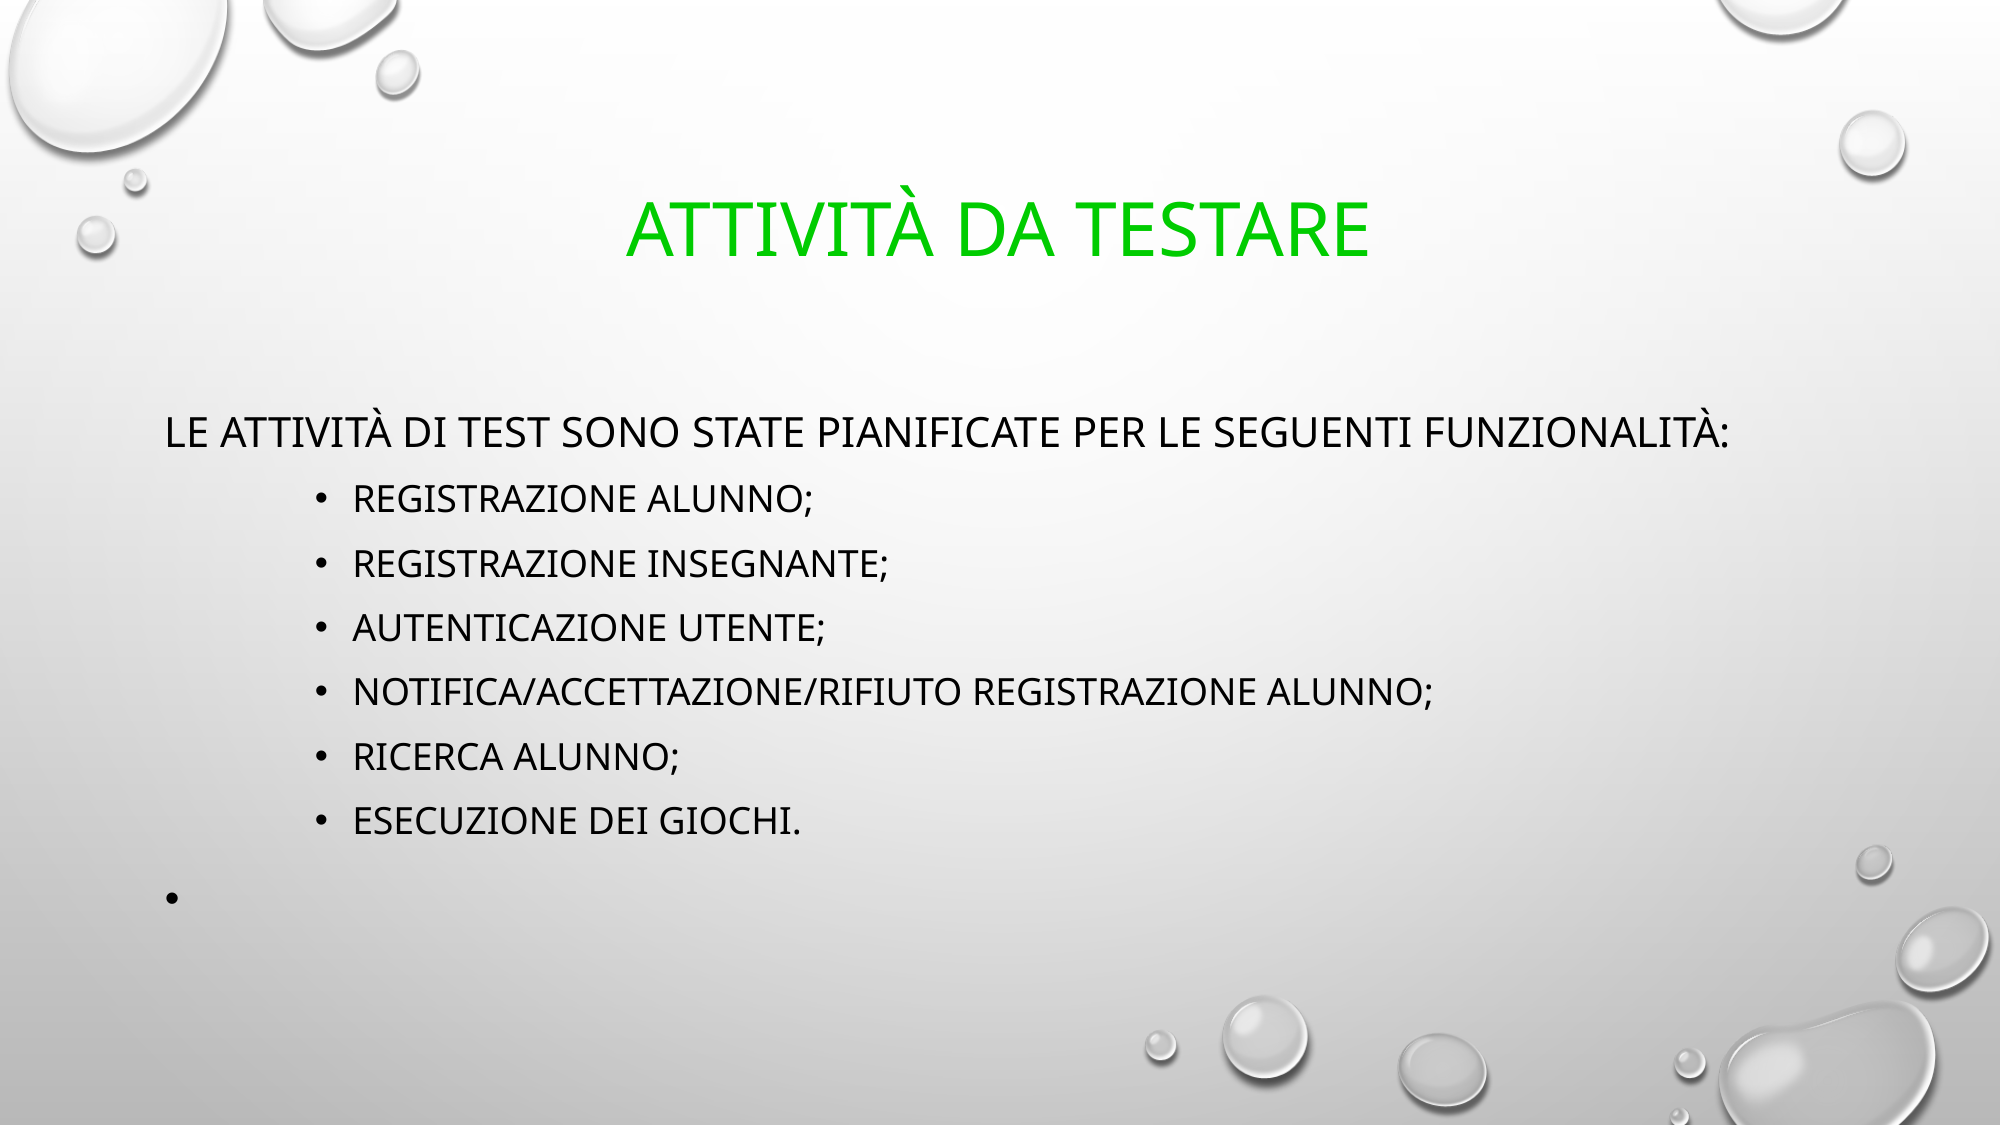

# Attività da testare
Le attività di test sono state pianificate per le seguenti funzionalità:
Registrazione Alunno;
Registrazione Insegnante;
Autenticazione Utente;
Notifica/Accettazione/Rifiuto Registrazione Alunno;
Ricerca alunno;
Esecuzione dei giochi.